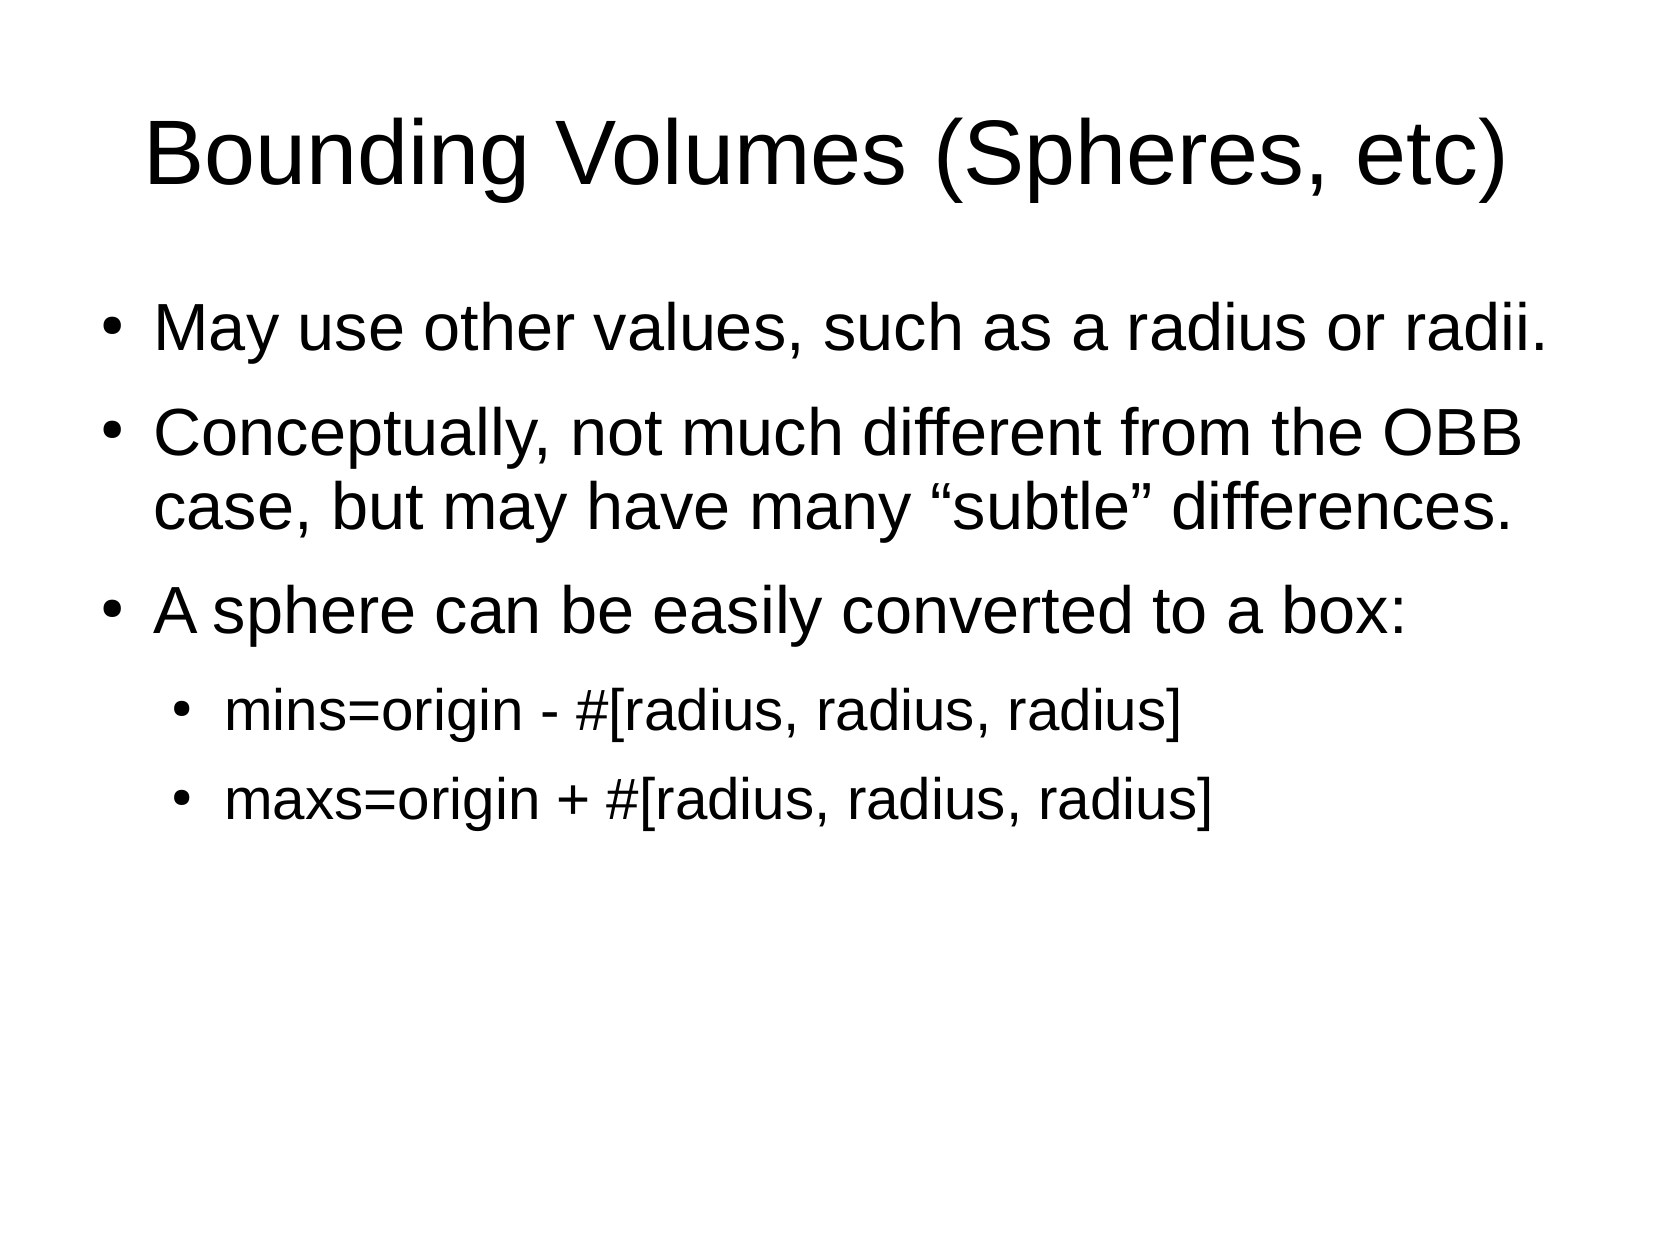

# Bounding Volumes (Spheres, etc)
May use other values, such as a radius or radii.
Conceptually, not much different from the OBB case, but may have many “subtle” differences.
A sphere can be easily converted to a box:
mins=origin - #[radius, radius, radius]
maxs=origin + #[radius, radius, radius]